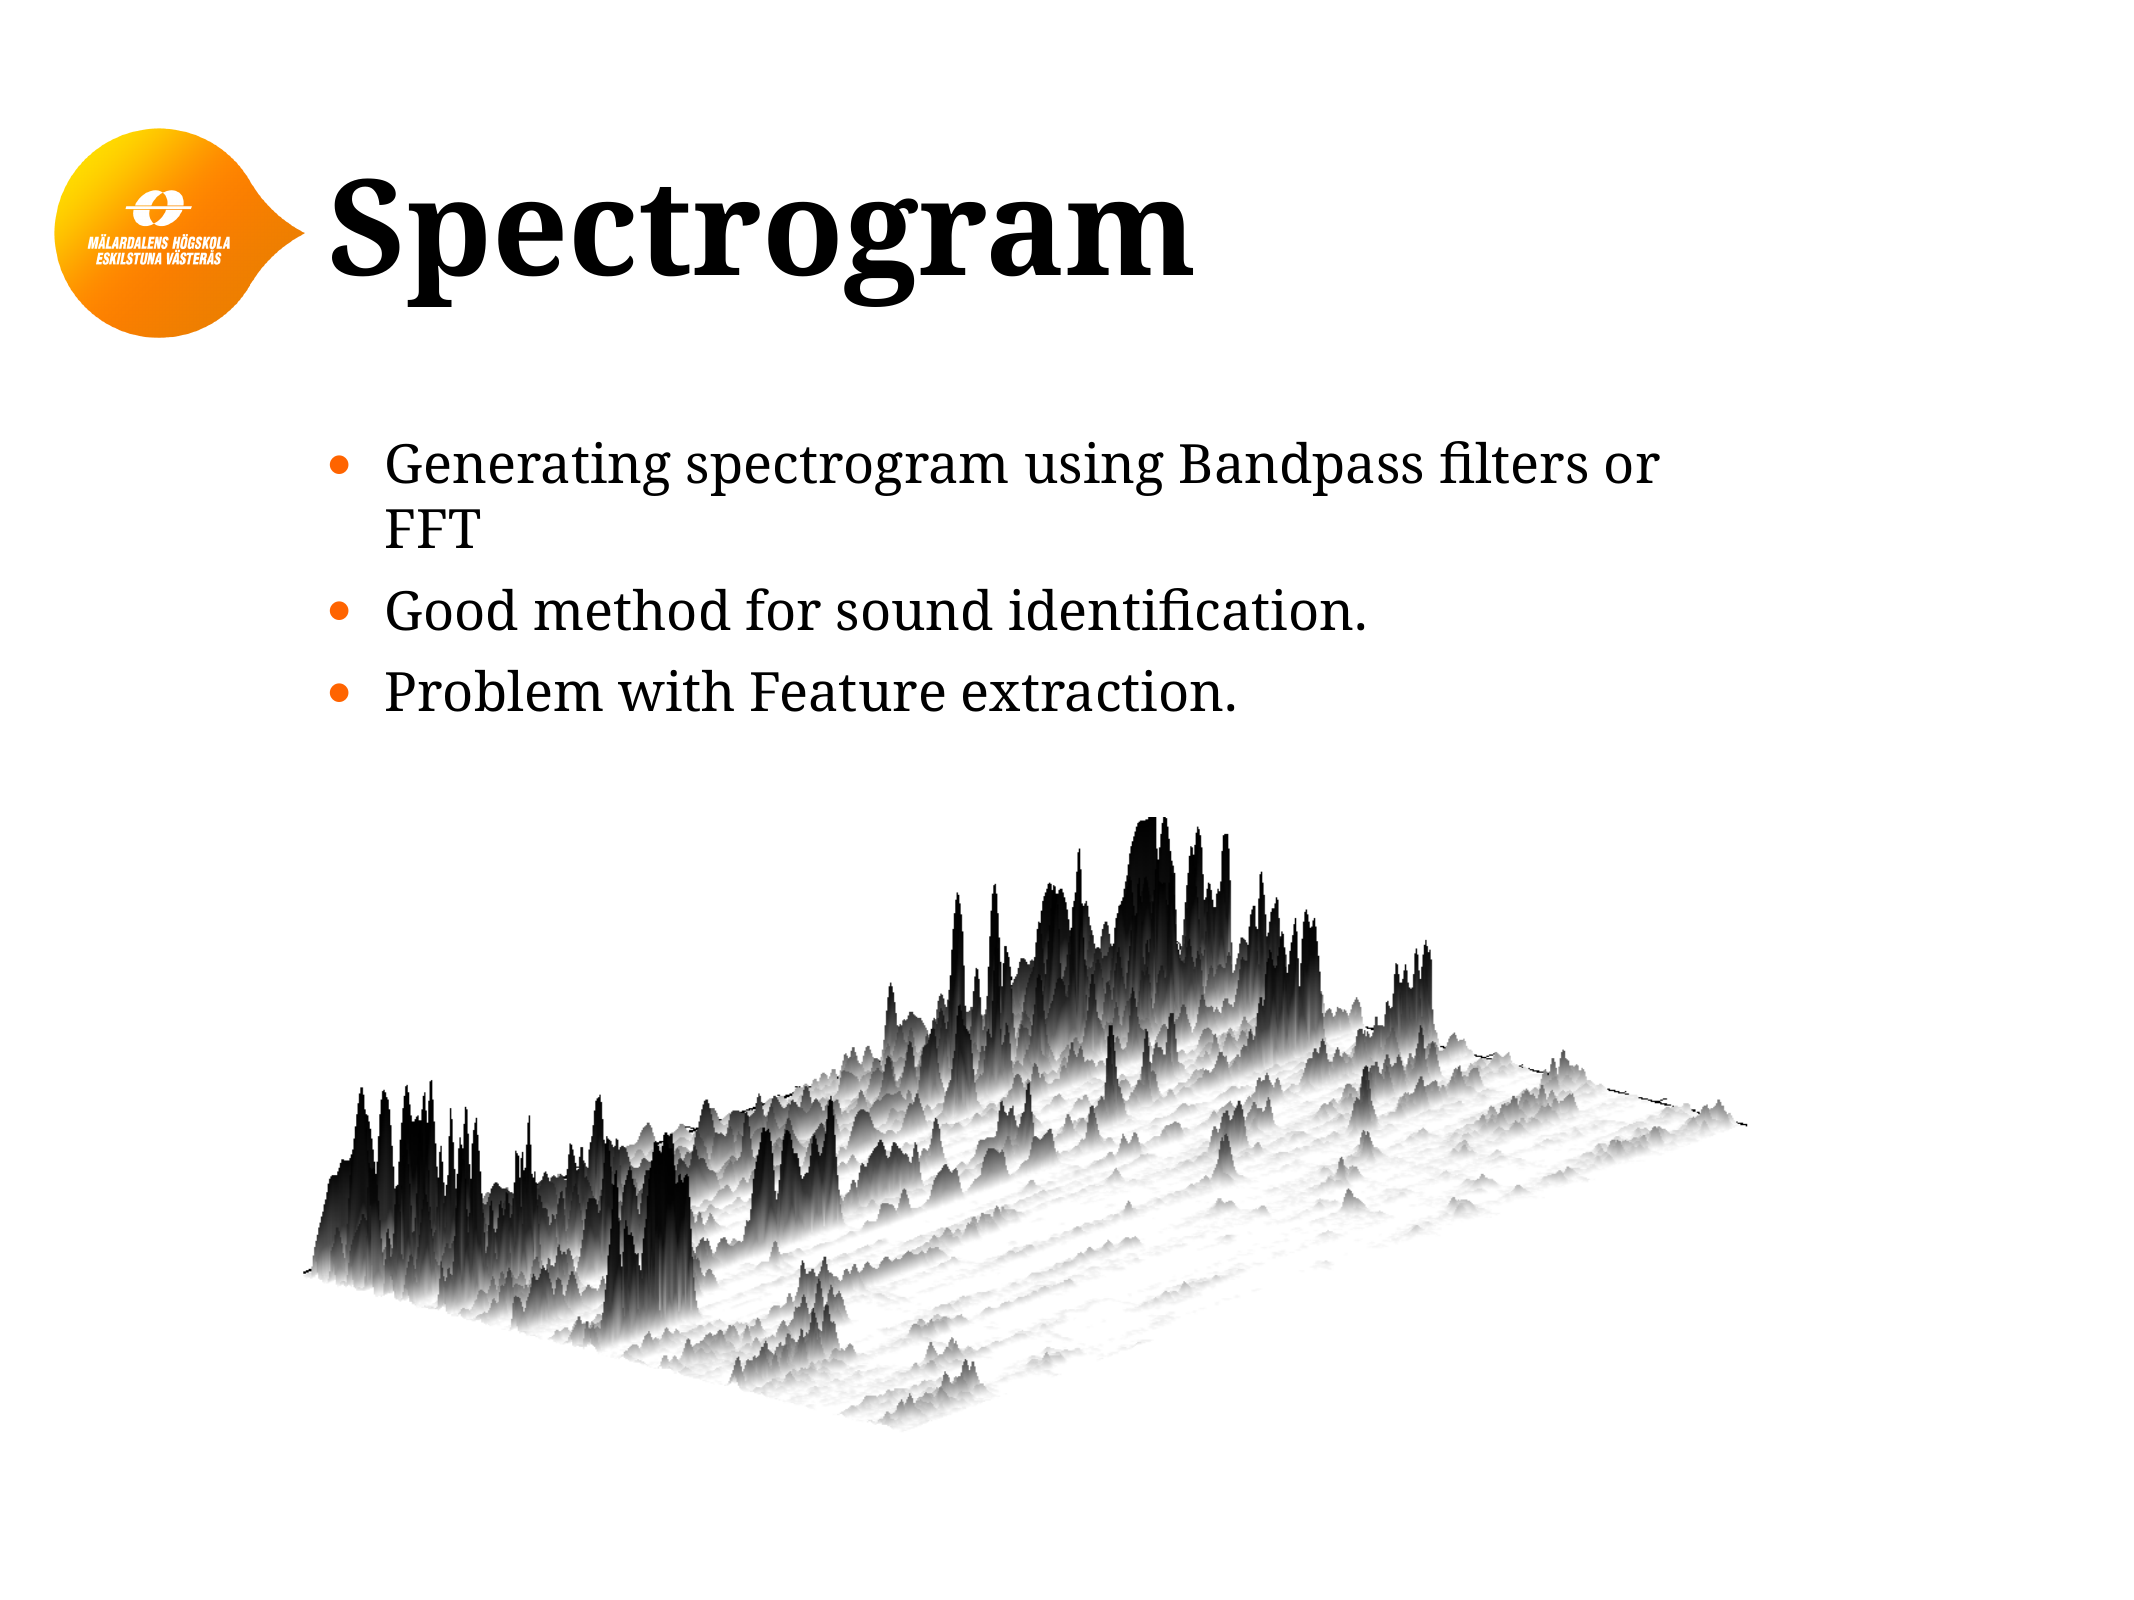

# Spectrogram
Generating spectrogram using Bandpass filters or FFT
Good method for sound identification.
Problem with Feature extraction.